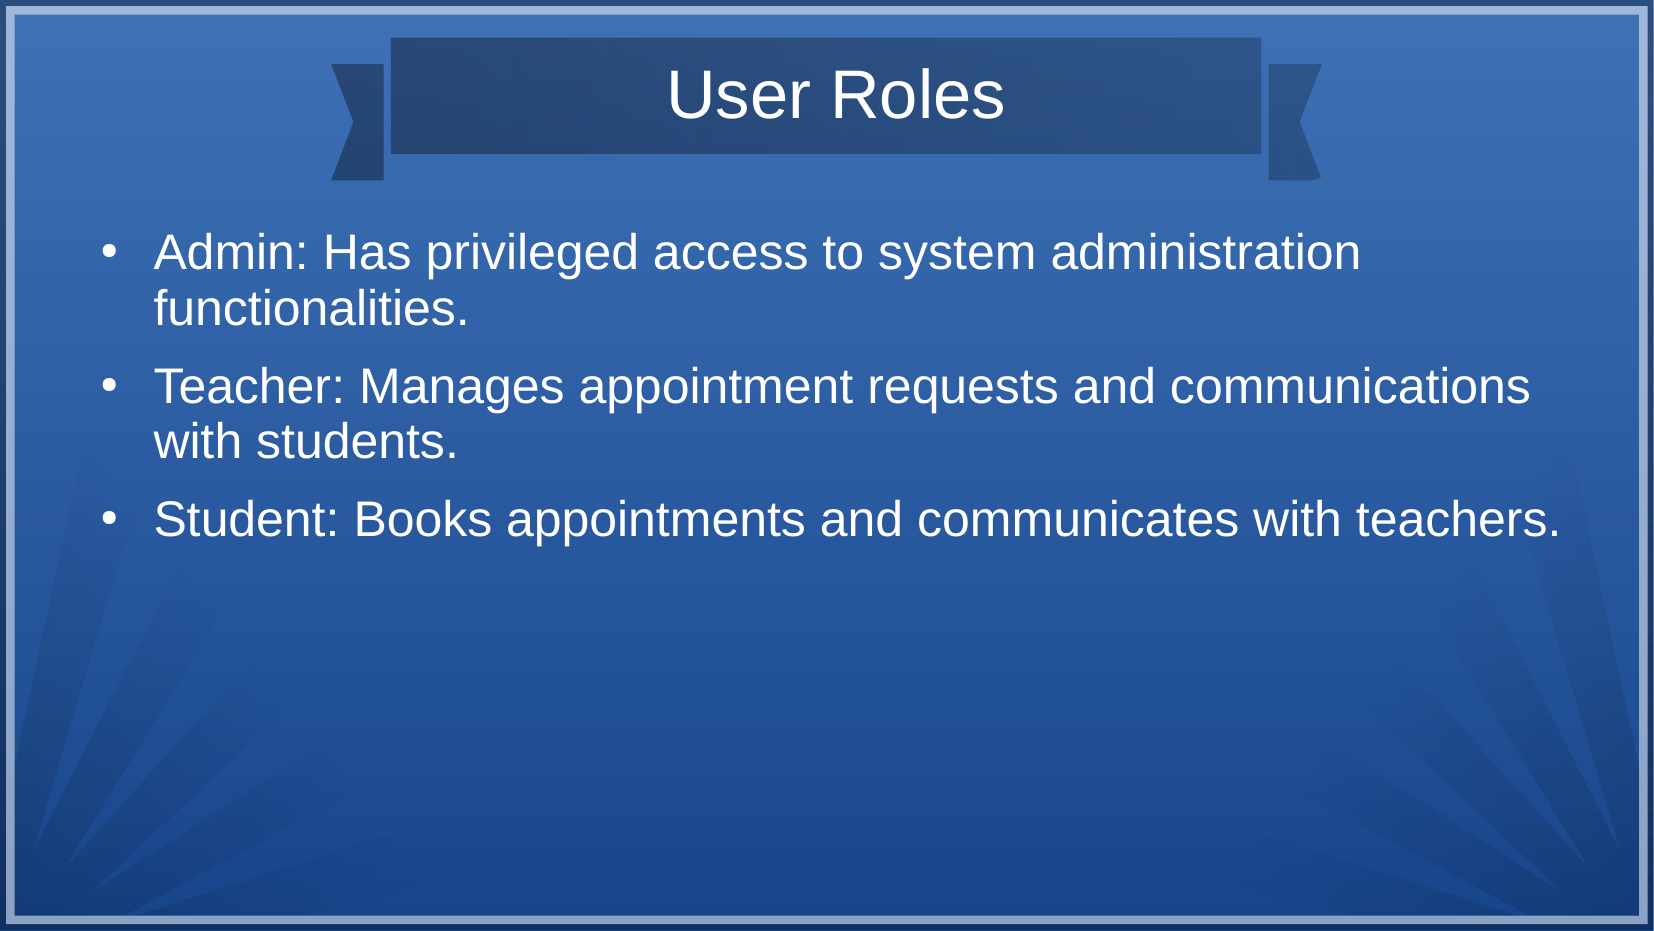

# User Roles
Admin: Has privileged access to system administration functionalities.
Teacher: Manages appointment requests and communications with students.
Student: Books appointments and communicates with teachers.